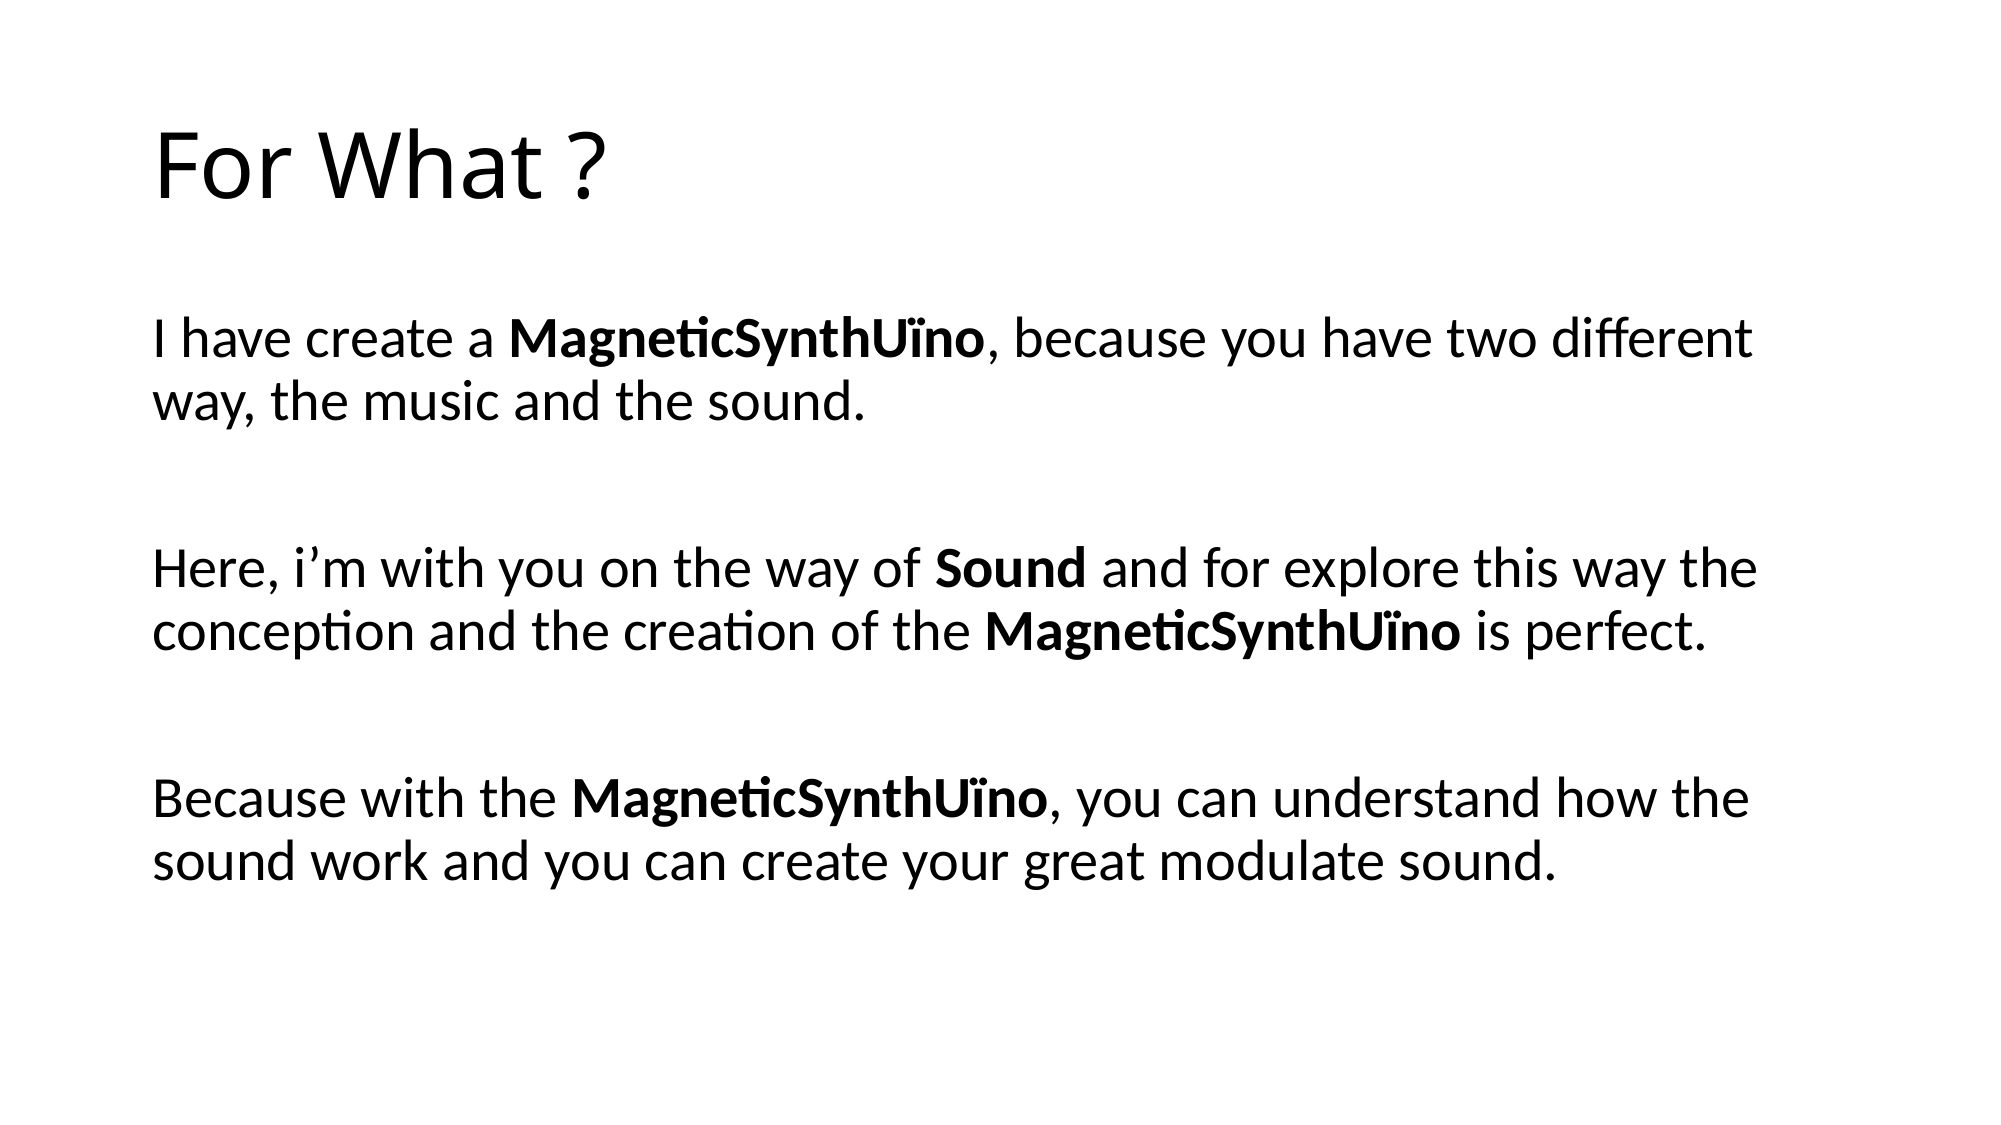

# For What ?
I have create a MagneticSynthUïno, because you have two different way, the music and the sound.
Here, i’m with you on the way of Sound and for explore this way the conception and the creation of the MagneticSynthUïno is perfect.
Because with the MagneticSynthUïno, you can understand how the sound work and you can create your great modulate sound.